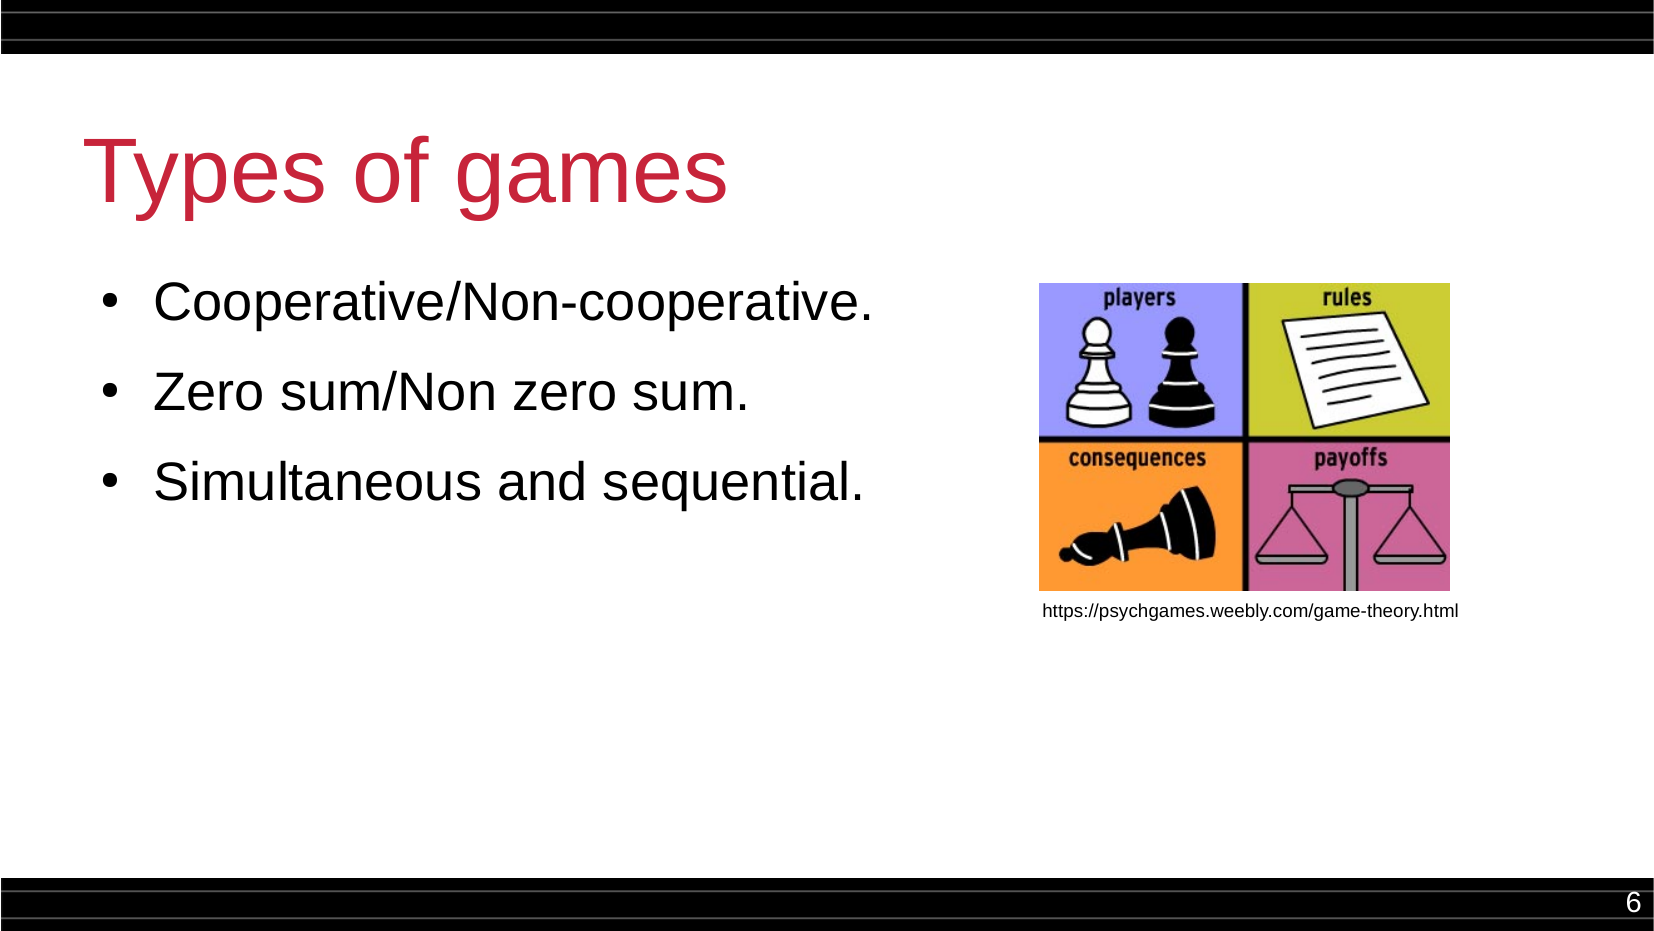

# Types of games
Cooperative/Non-cooperative.
Zero sum/Non zero sum.
Simultaneous and sequential.
https://psychgames.weebly.com/game-theory.html